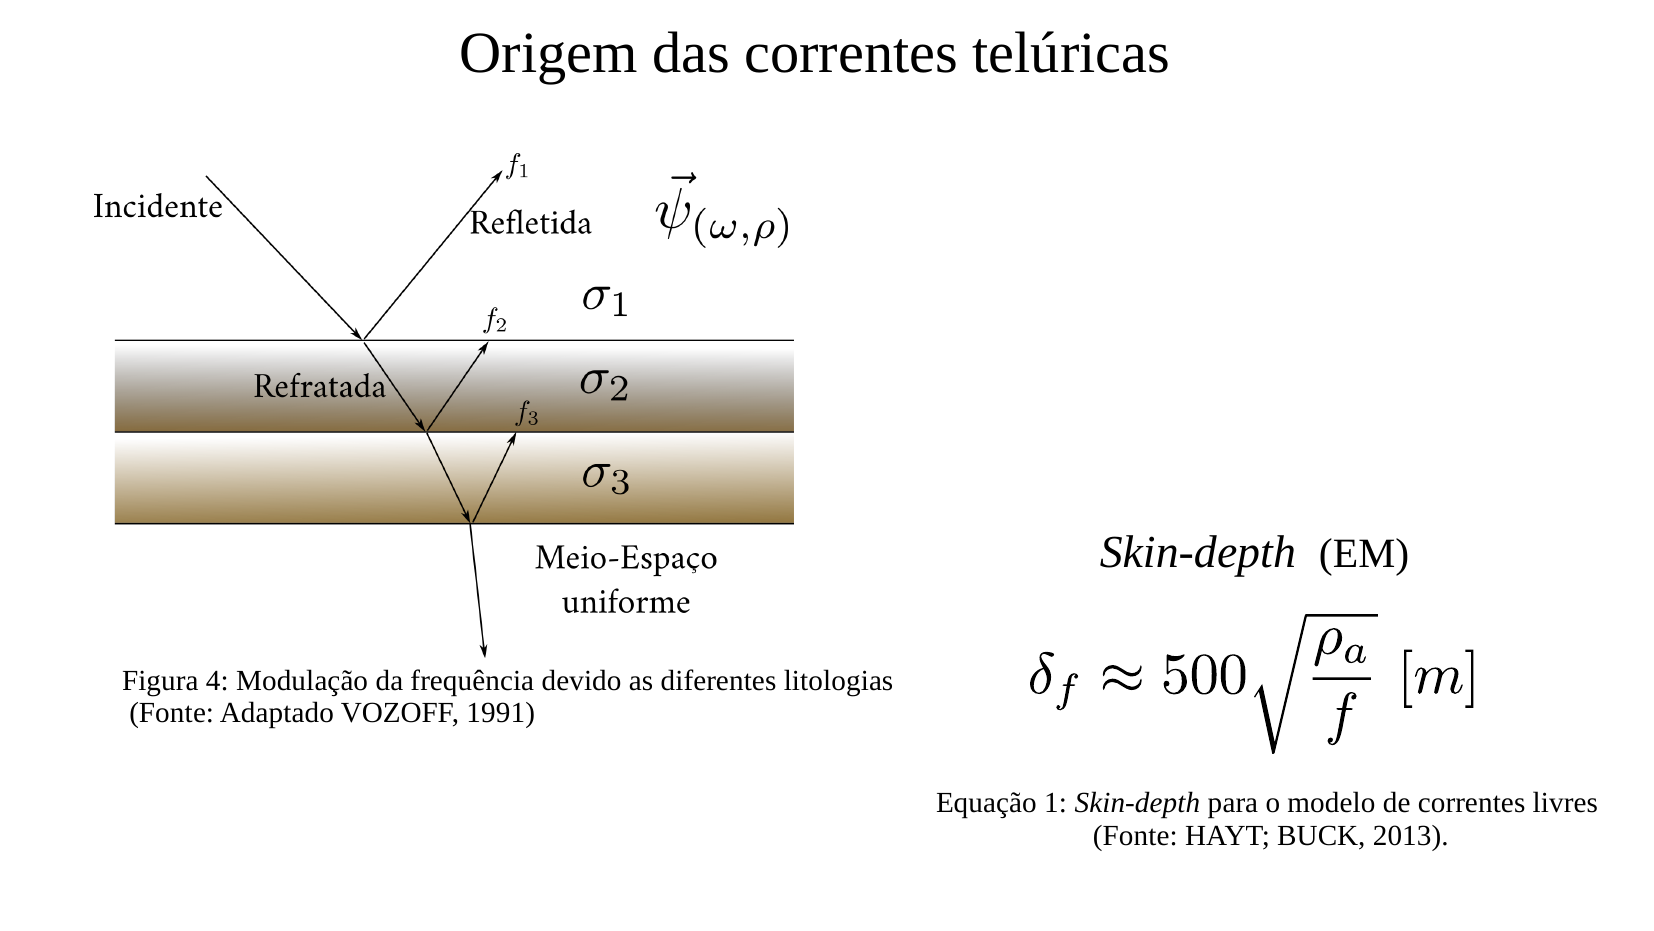

# Origem das correntes telúricas
Skin-depth (EM)
Figura 4: Modulação da frequência devido as diferentes litologias
 (Fonte: Adaptado VOZOFF, 1991)
Equação 1: Skin-depth para o modelo de correntes livres
(Fonte: HAYT; BUCK, 2013).